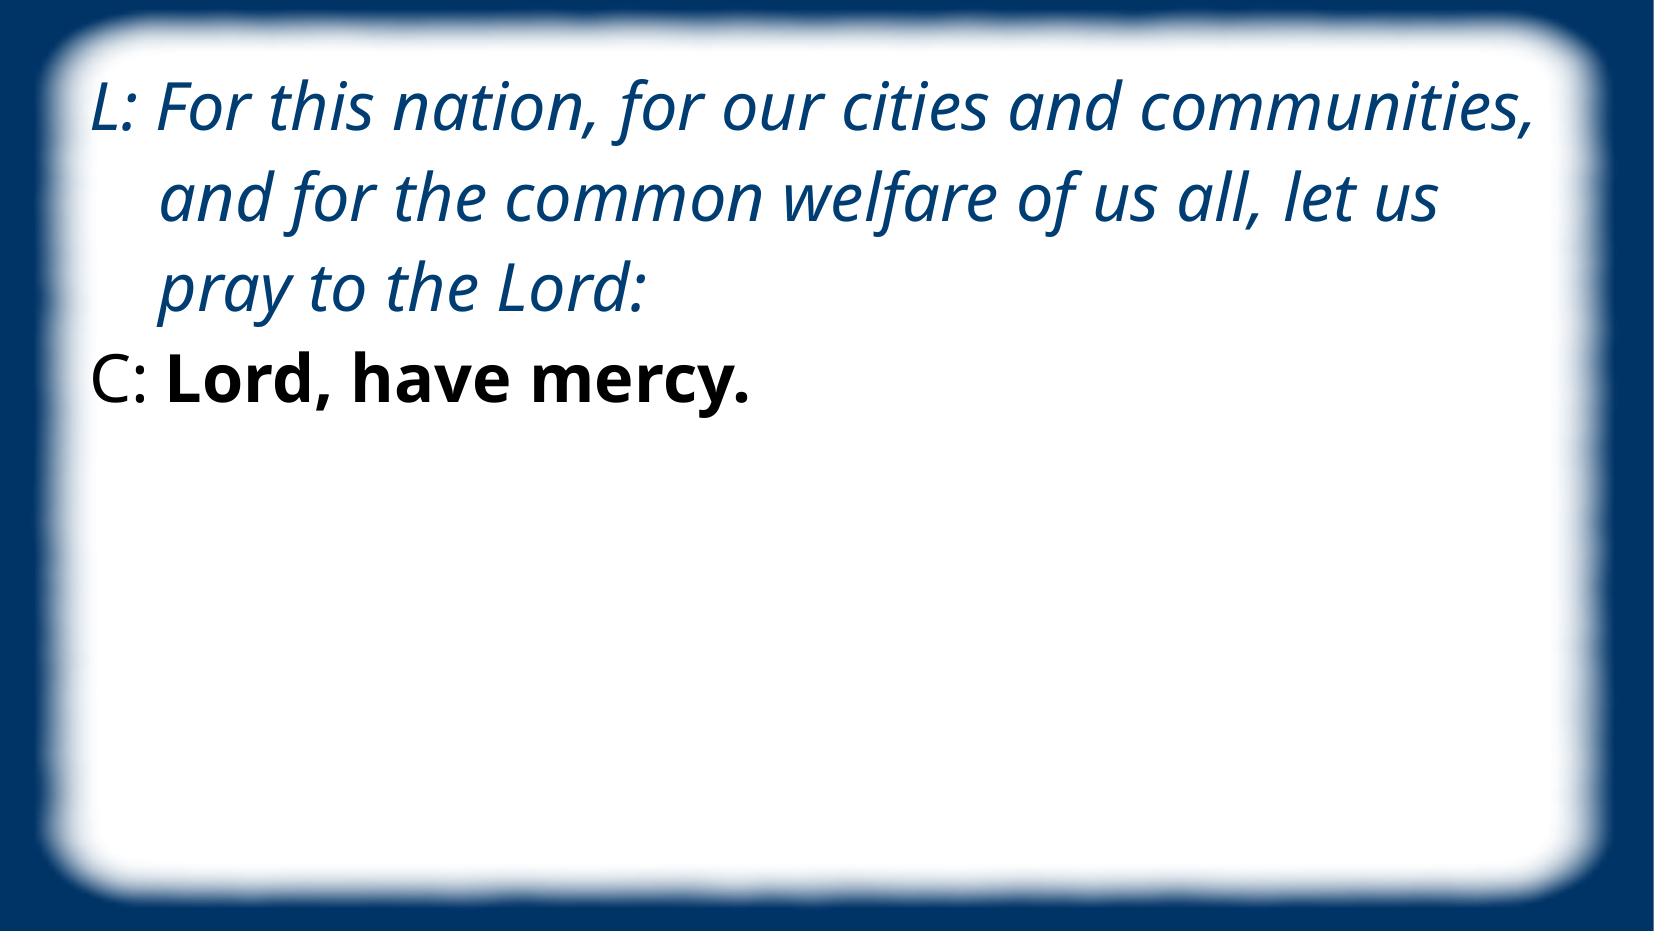

L: For this nation, for our cities and communities,
 and for the common welfare of us all, let us
 pray to the Lord:
C:	Lord, have mercy.